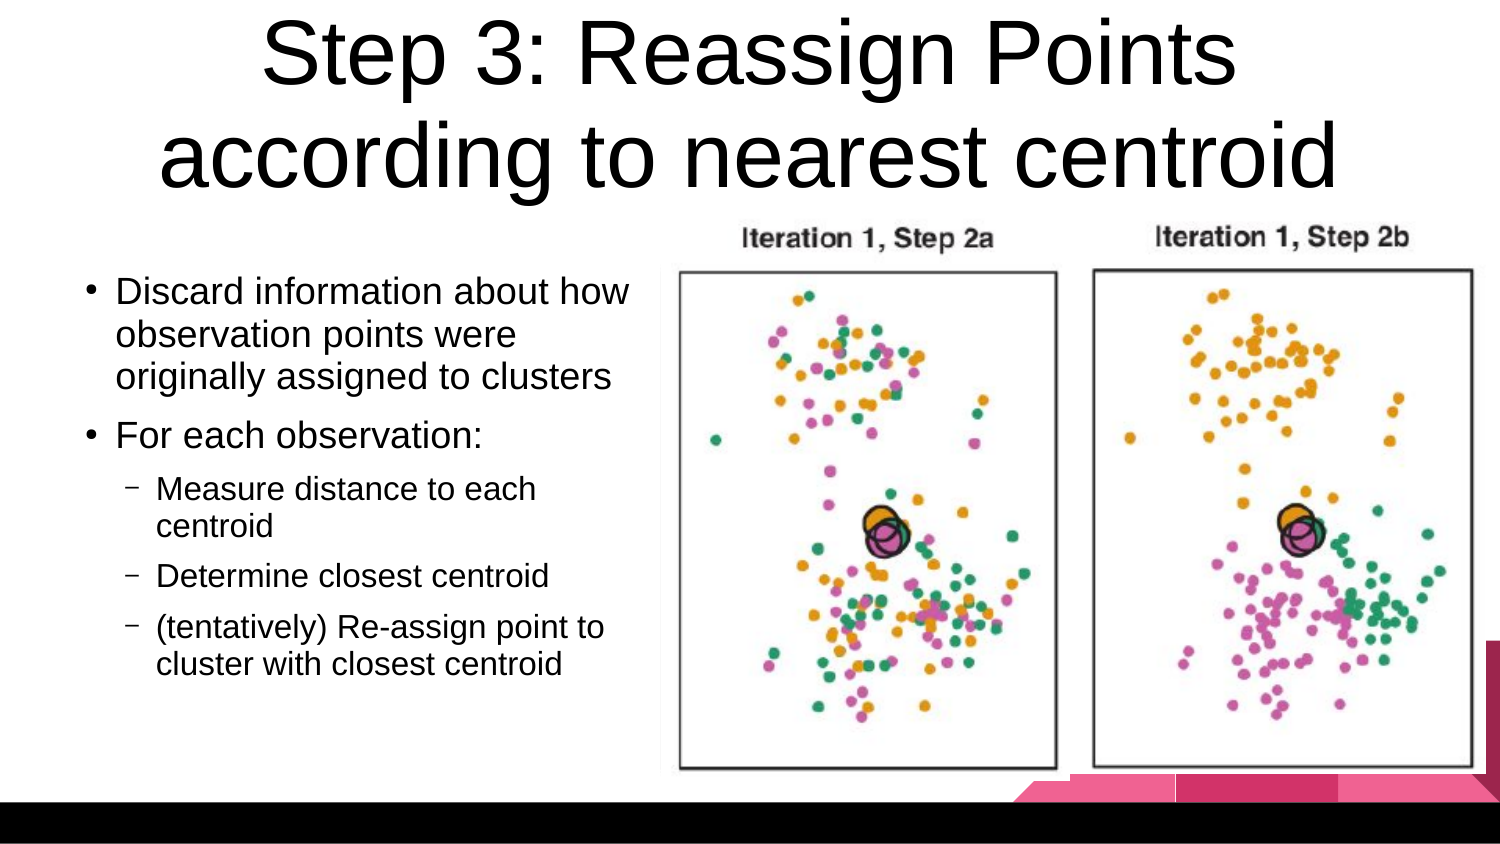

# Step 3: Reassign Points according to nearest centroid
Discard information about how observation points were originally assigned to clusters
For each observation:
Measure distance to each centroid
Determine closest centroid
(tentatively) Re-assign point to cluster with closest centroid